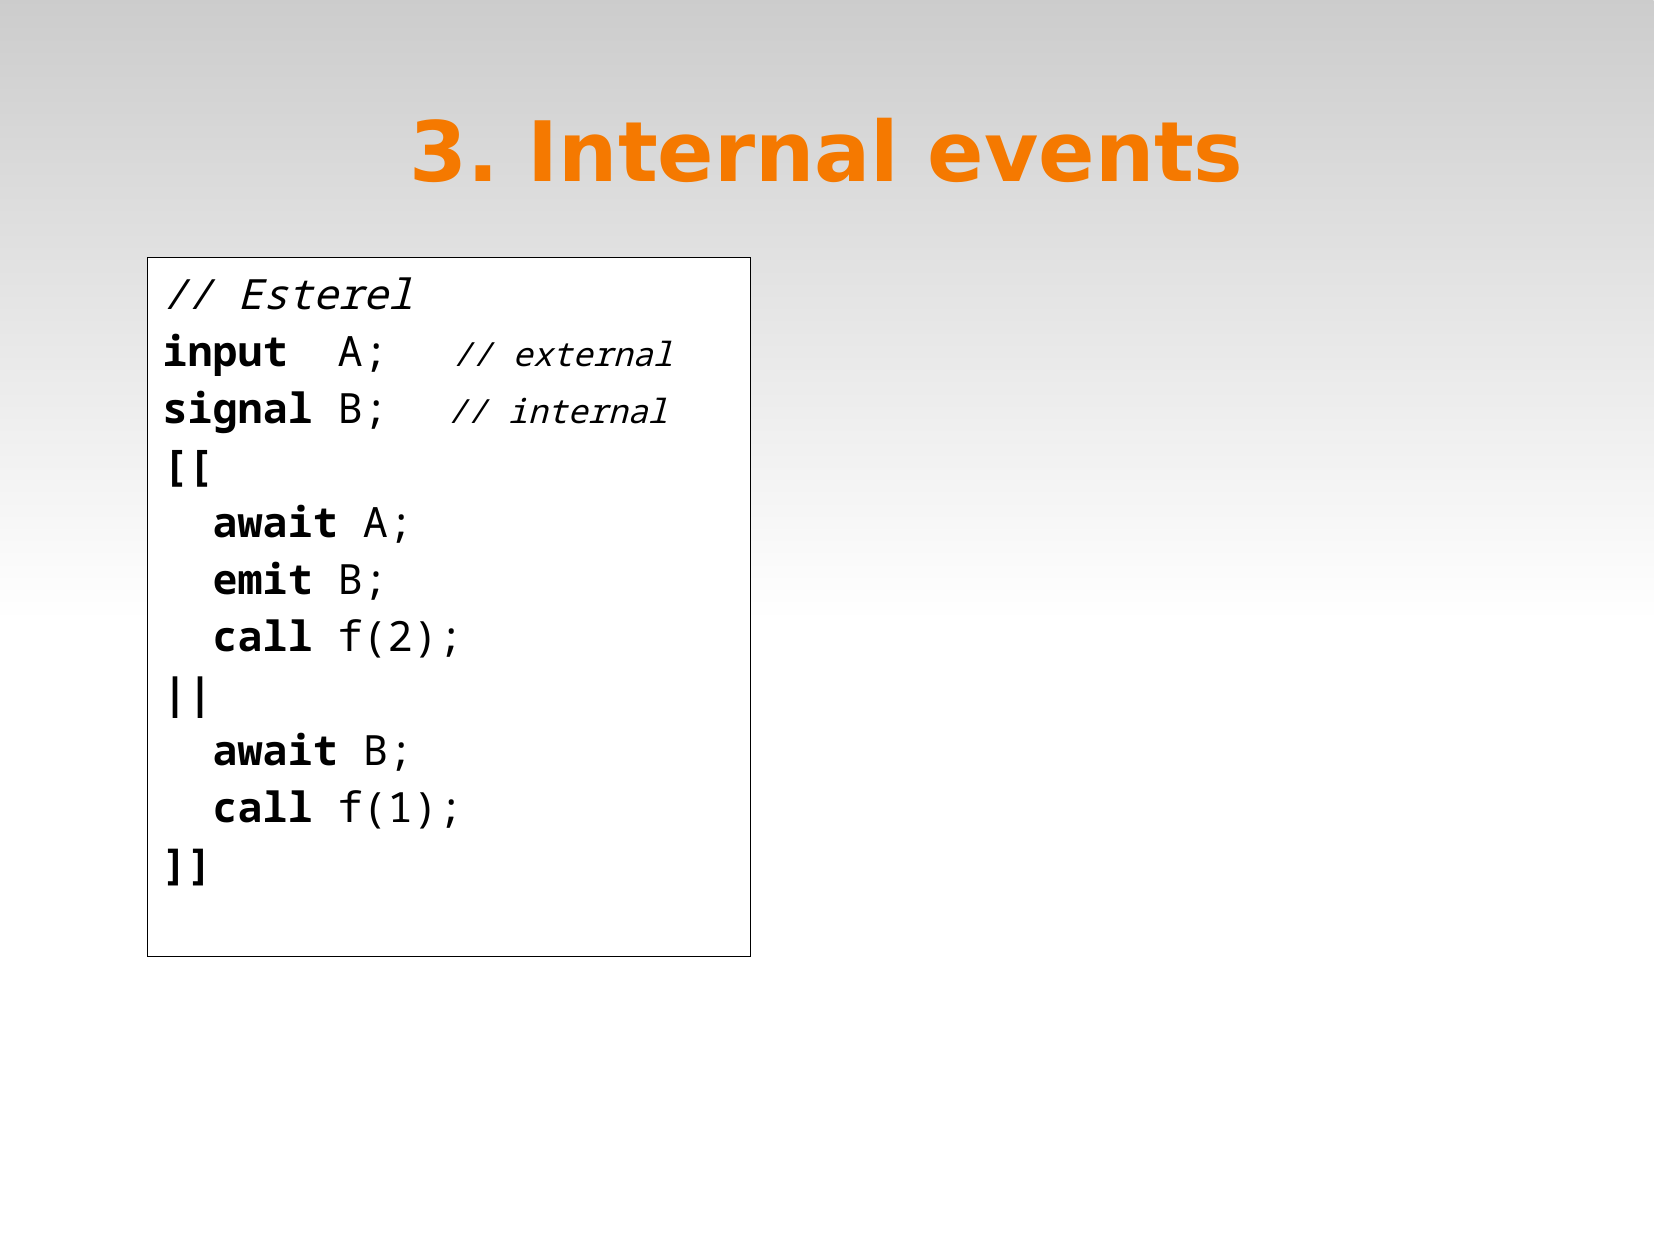

# 3. Internal events
// Esterel
input A; // external
signal B; // internal
[[
 await A;
 emit B;
 call f(2);
||
 await B;
 call f(1);
]]